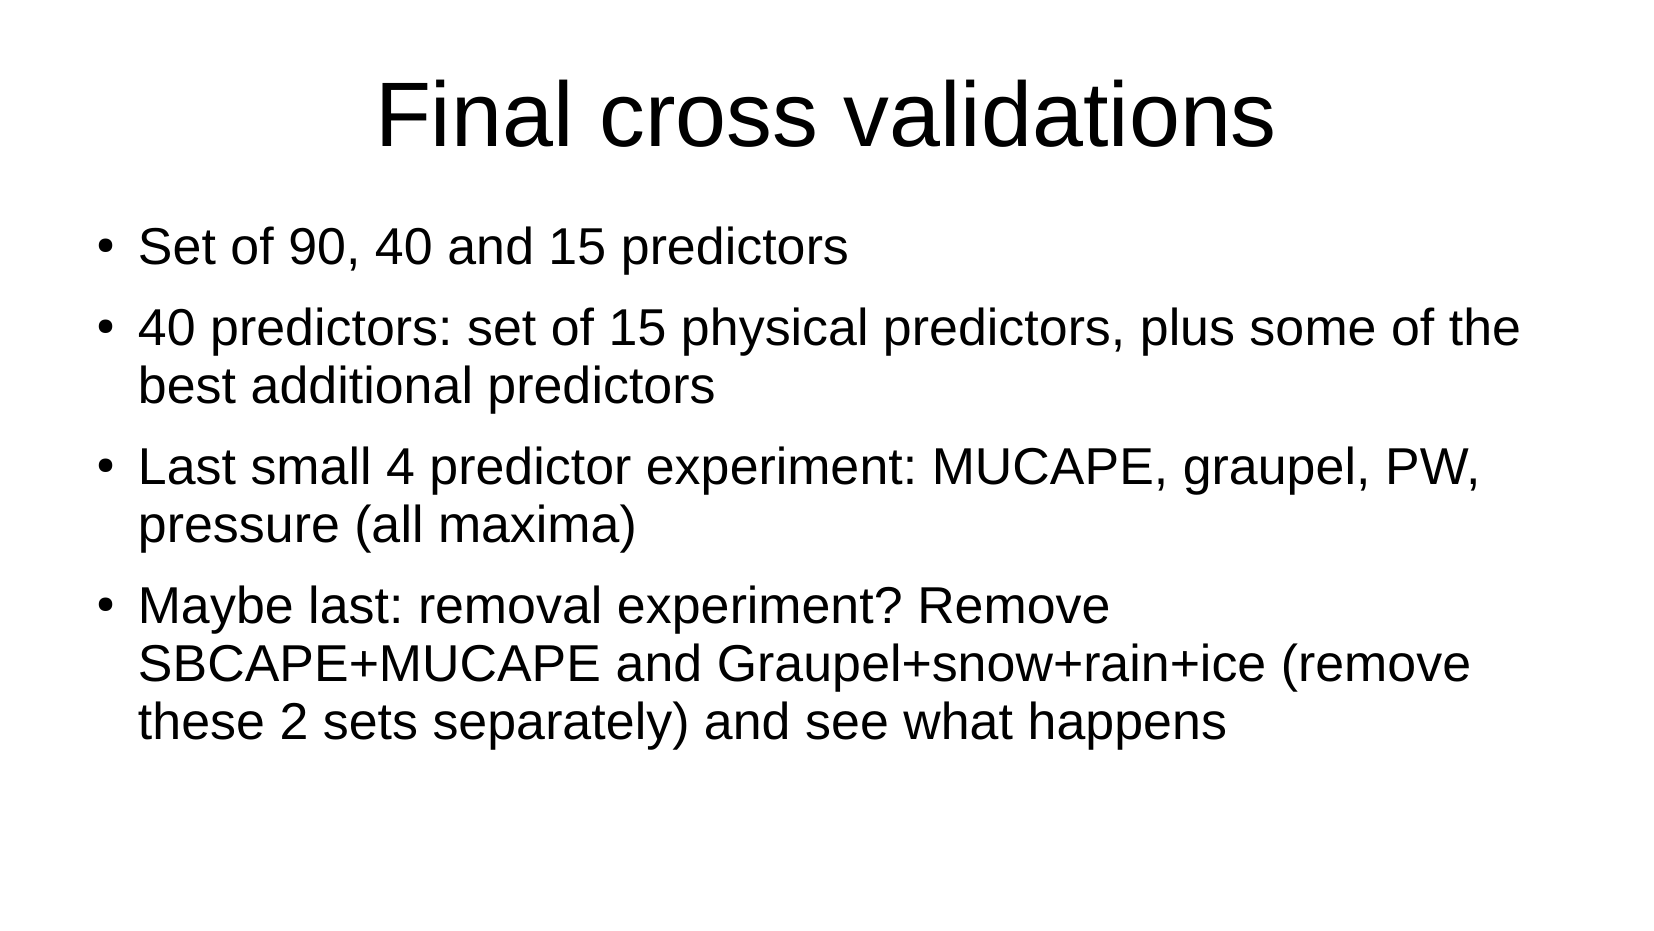

# Final cross validations
Set of 90, 40 and 15 predictors
40 predictors: set of 15 physical predictors, plus some of the best additional predictors
Last small 4 predictor experiment: MUCAPE, graupel, PW, pressure (all maxima)
Maybe last: removal experiment? Remove SBCAPE+MUCAPE and Graupel+snow+rain+ice (remove these 2 sets separately) and see what happens